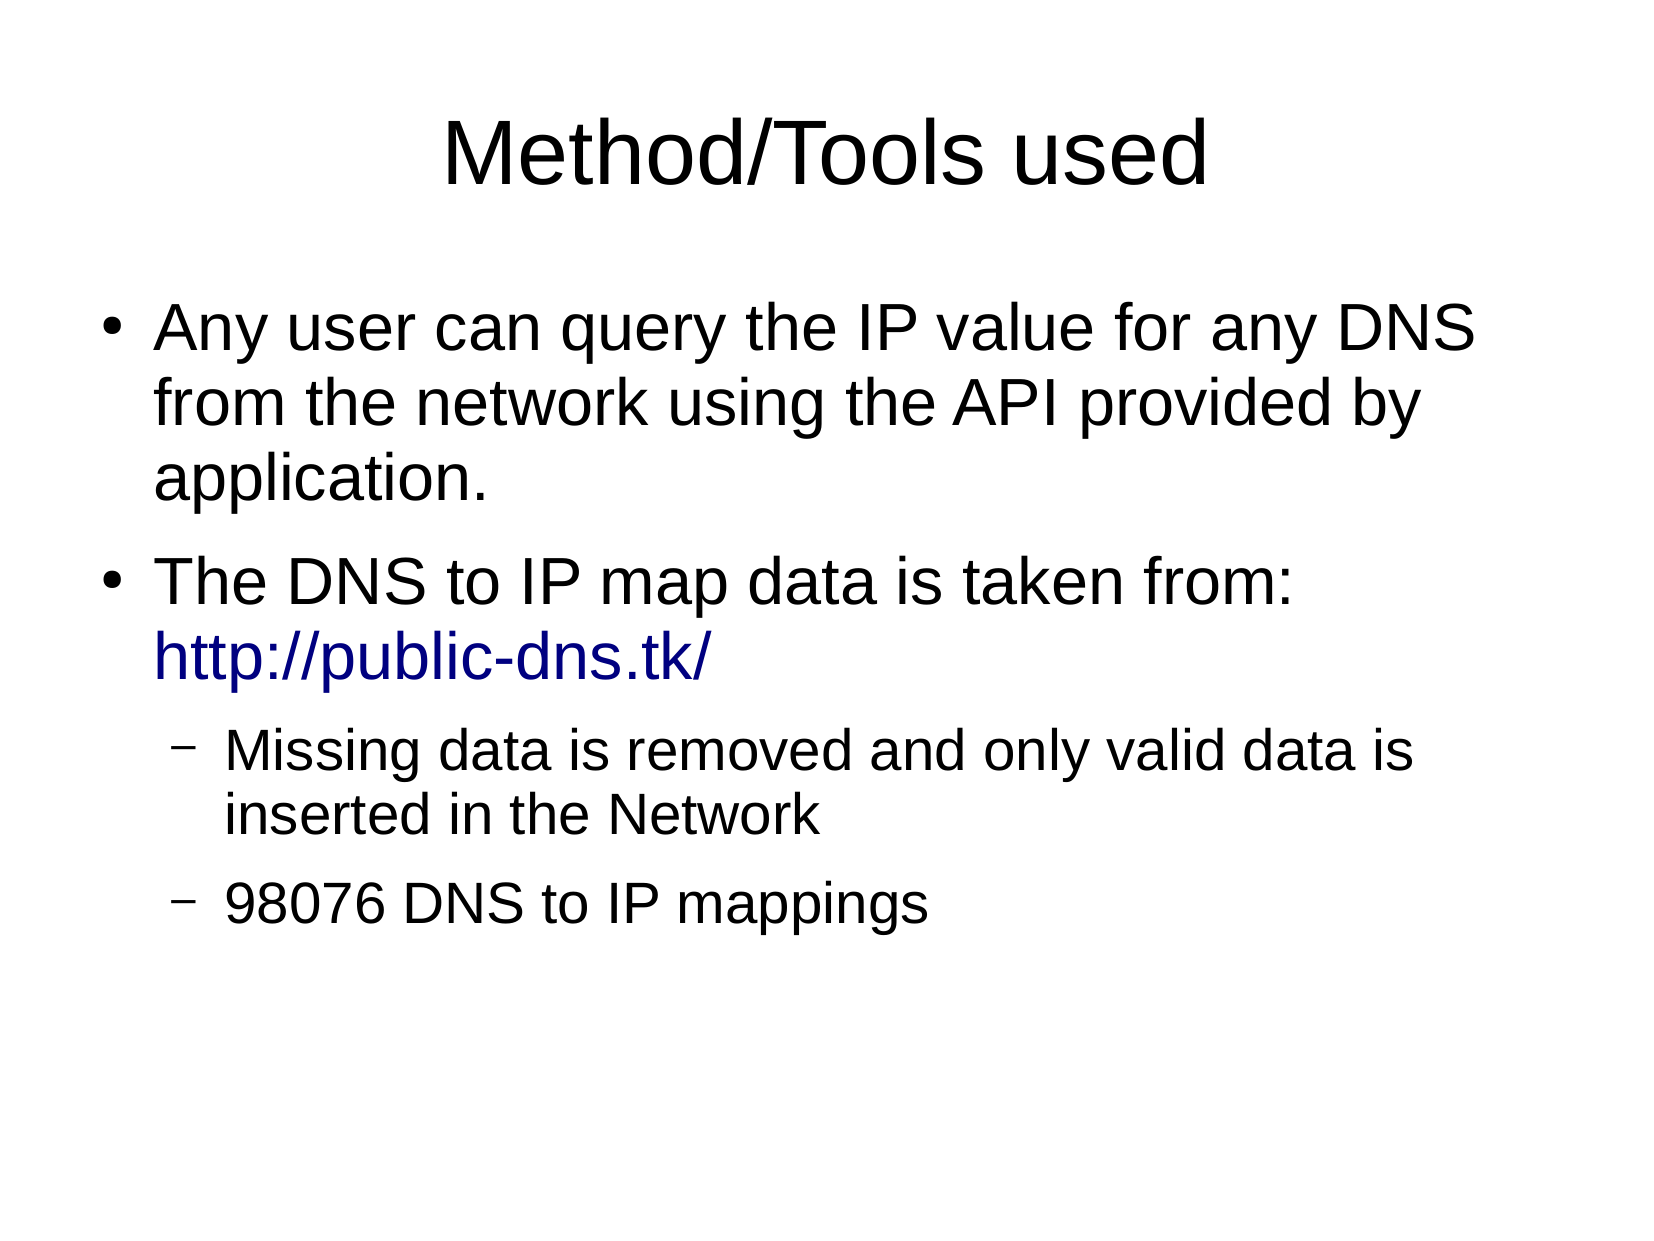

# Method/Tools used
Any user can query the IP value for any DNS from the network using the API provided by application.
The DNS to IP map data is taken from: http://public-dns.tk/
Missing data is removed and only valid data is inserted in the Network
98076 DNS to IP mappings